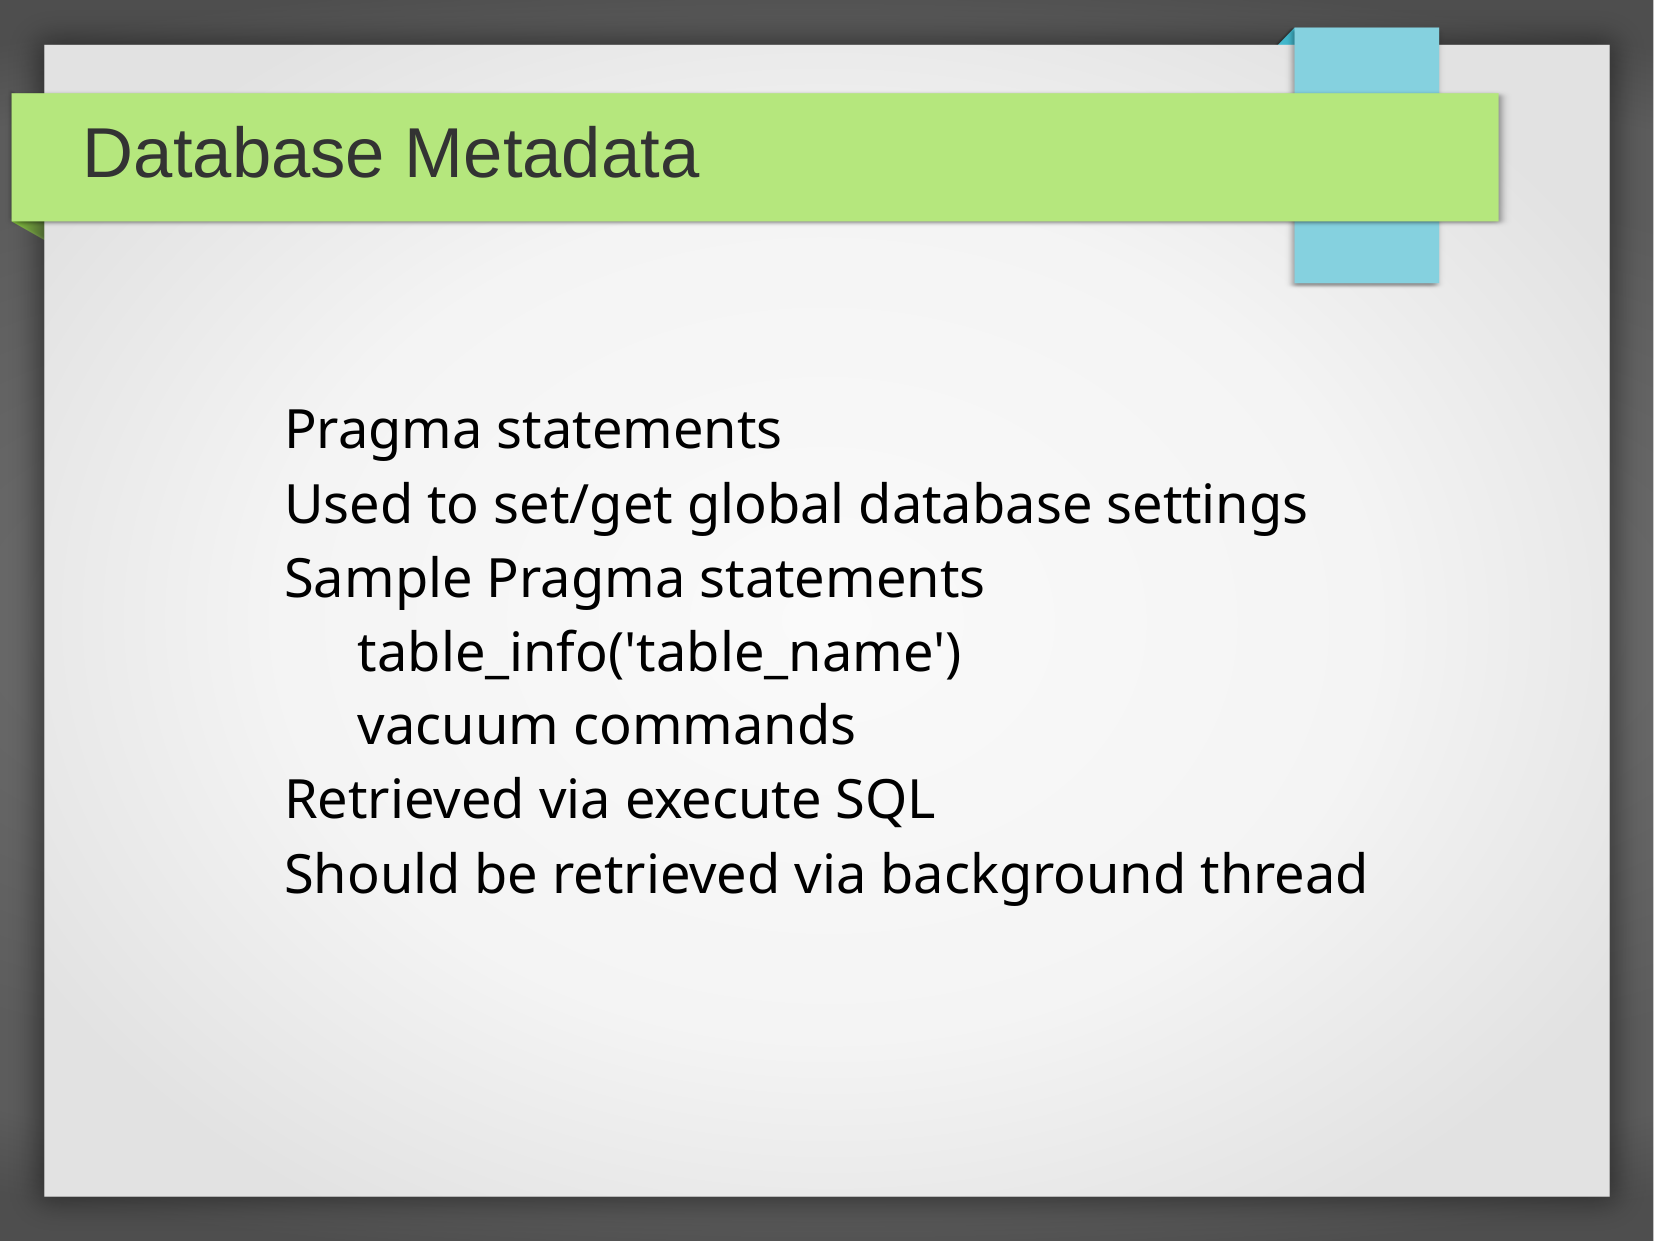

# Database Metadata
Pragma statements
Used to set/get global database settings
Sample Pragma statements
	table_info('table_name')
	vacuum commands
Retrieved via execute SQL
Should be retrieved via background thread